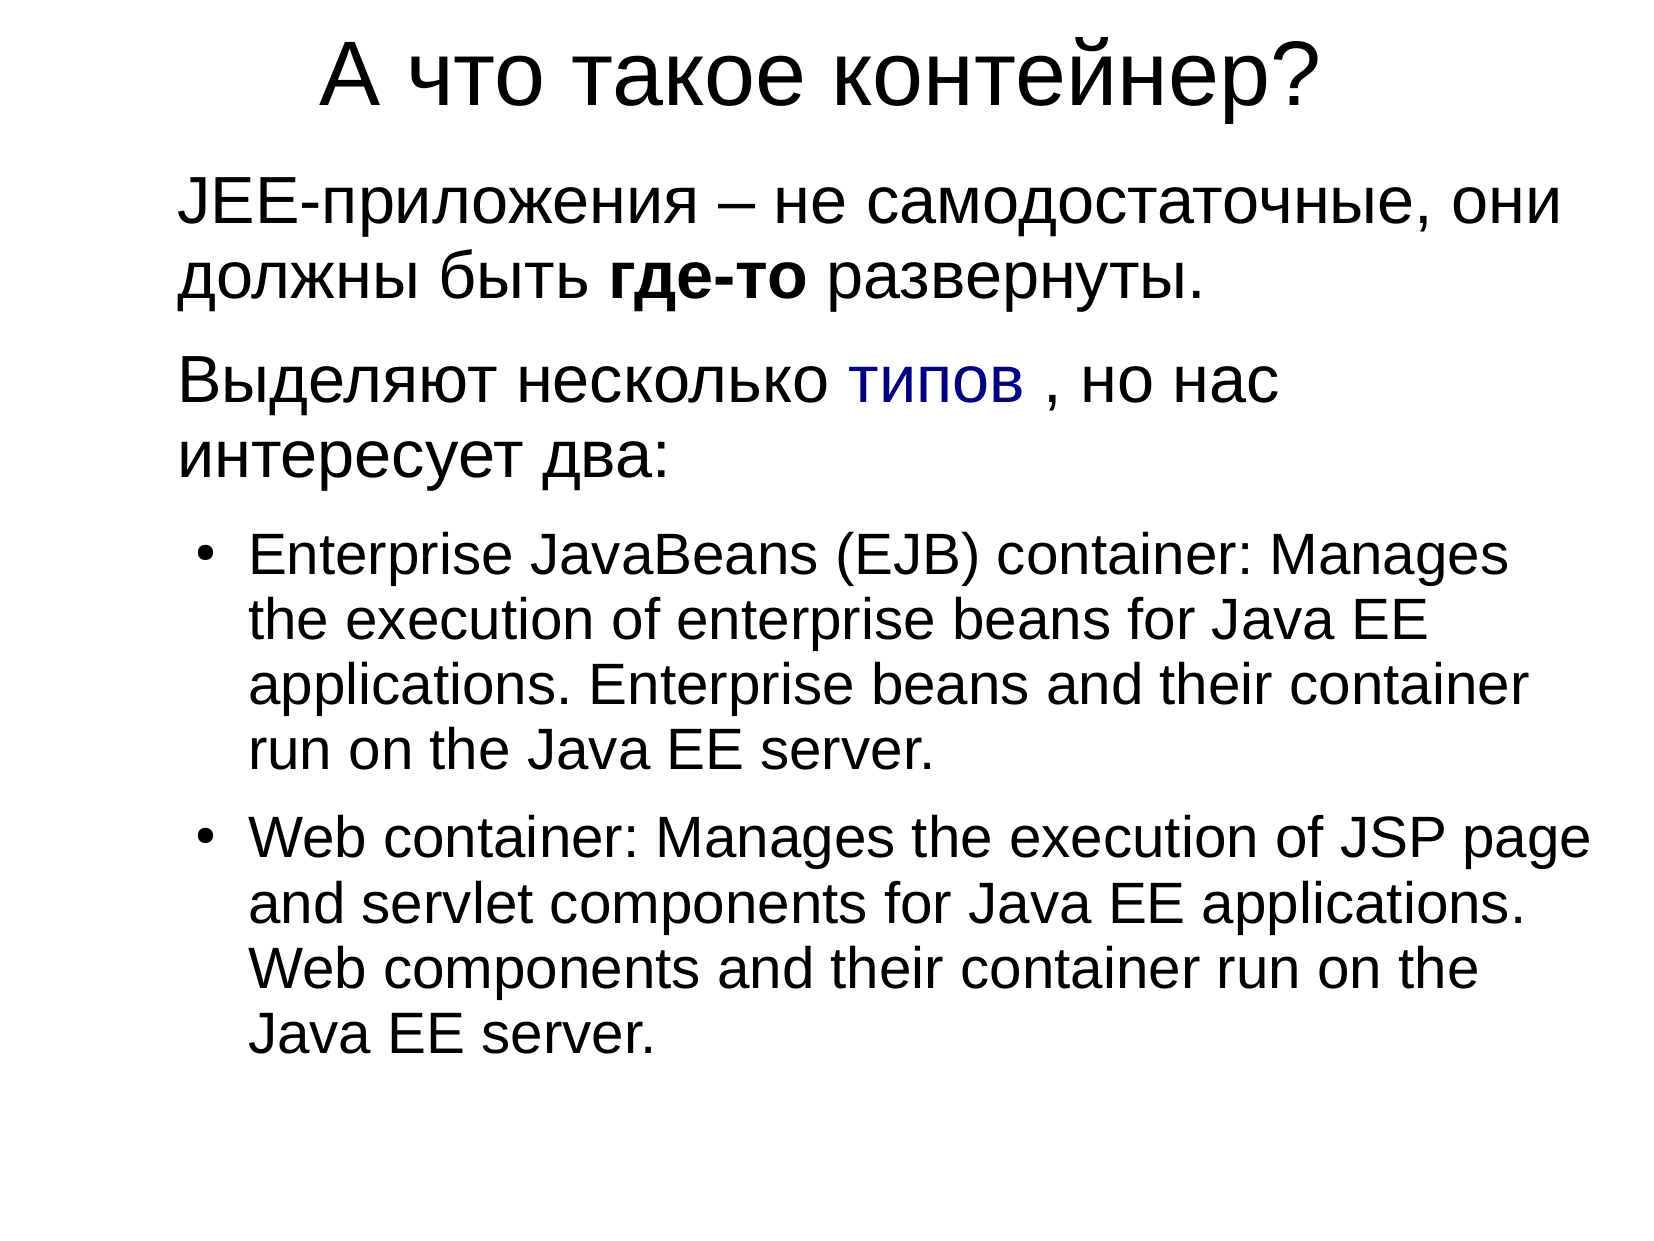

# А что такое контейнер?
JEE-приложения – не самодостаточные, они должны быть где-то развернуты.
Выделяют несколько типов , но нас интересует два:
Enterprise JavaBeans (EJB) container: Manages the execution of enterprise beans for Java EE applications. Enterprise beans and their container run on the Java EE server.
Web container: Manages the execution of JSP page and servlet components for Java EE applications. Web components and their container run on the Java EE server.